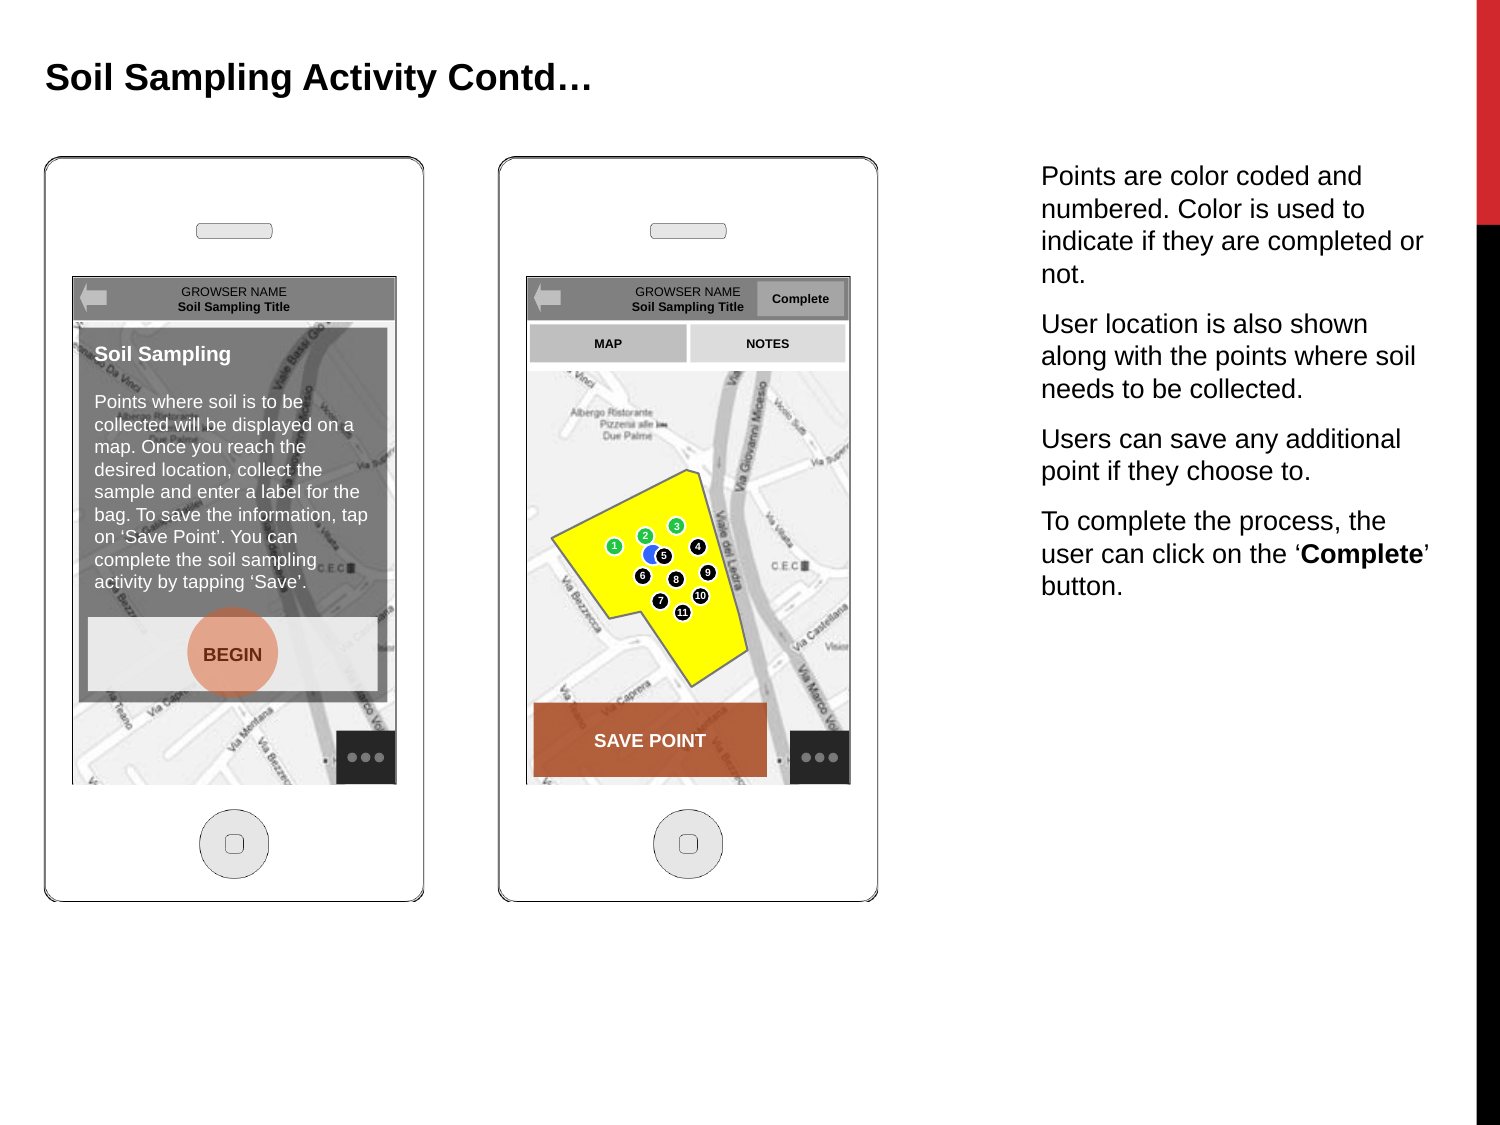

Soil Sampling Activity Contd…
Points are color coded and numbered. Color is used to indicate if they are completed or not.
User location is also shown along with the points where soil needs to be collected.
Users can save any additional point if they choose to.
To complete the process, the user can click on the ‘Complete’ button.
GROWSER NAME
Soil Sampling Title
Soil Sampling
Points where soil is to be collected will be displayed on a map. Once you reach the desired location, collect the sample and enter a label for the bag. To save the information, tap on ‘Save Point’. You can complete the soil sampling activity by tapping ‘Save’.
BEGIN
GROWSER NAME
Soil Sampling Title
Complete
SAVE POINT
MAP
NOTES
3
2
1
4
5
9
6
8
10
7
11